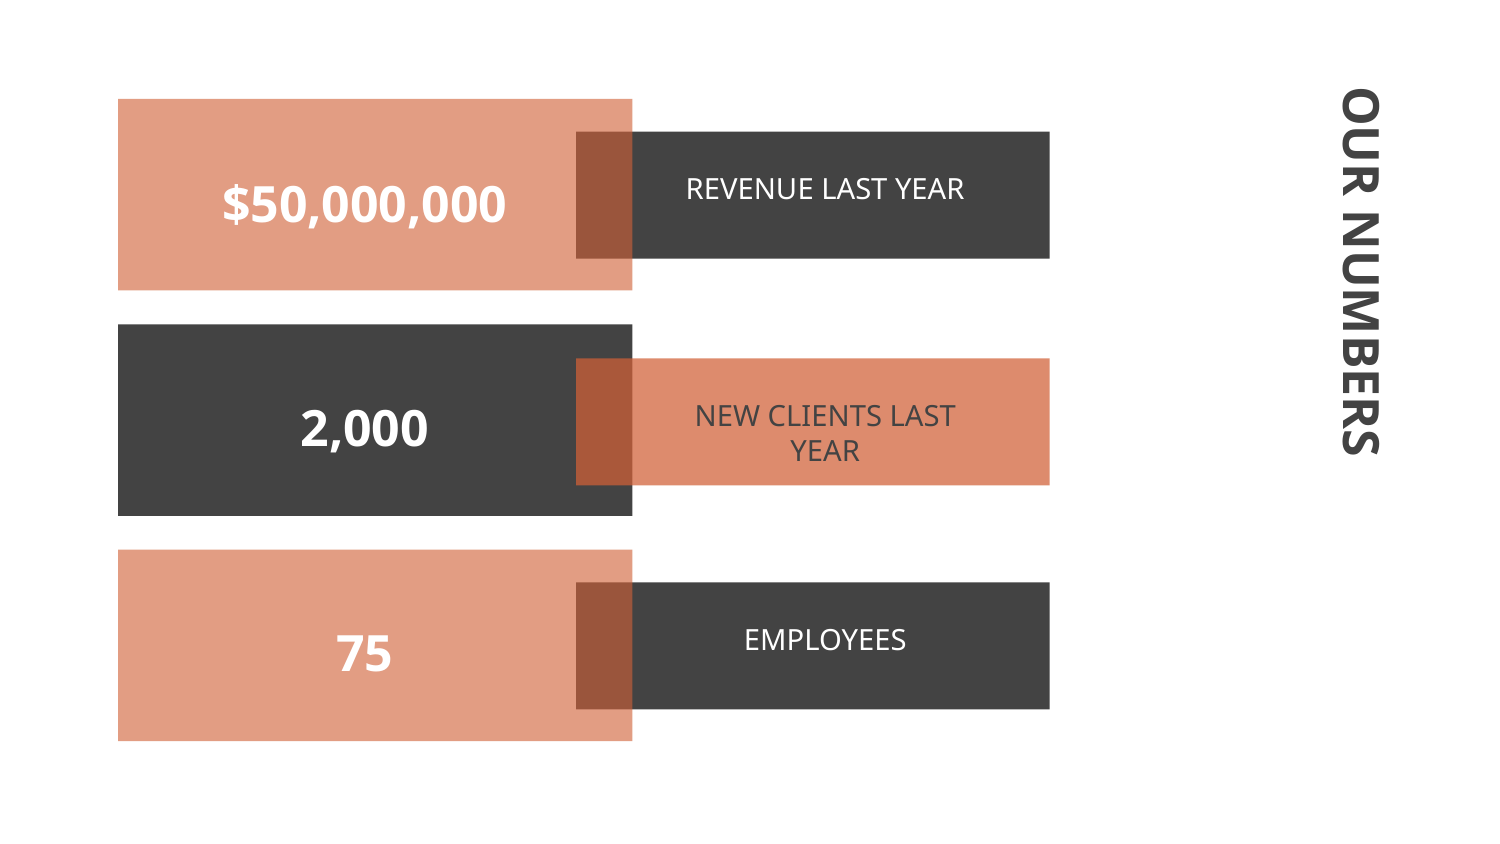

REVENUE LAST YEAR
$50,000,000
# OUR NUMBERS
2,000
NEW CLIENTS LAST YEAR
75
EMPLOYEES